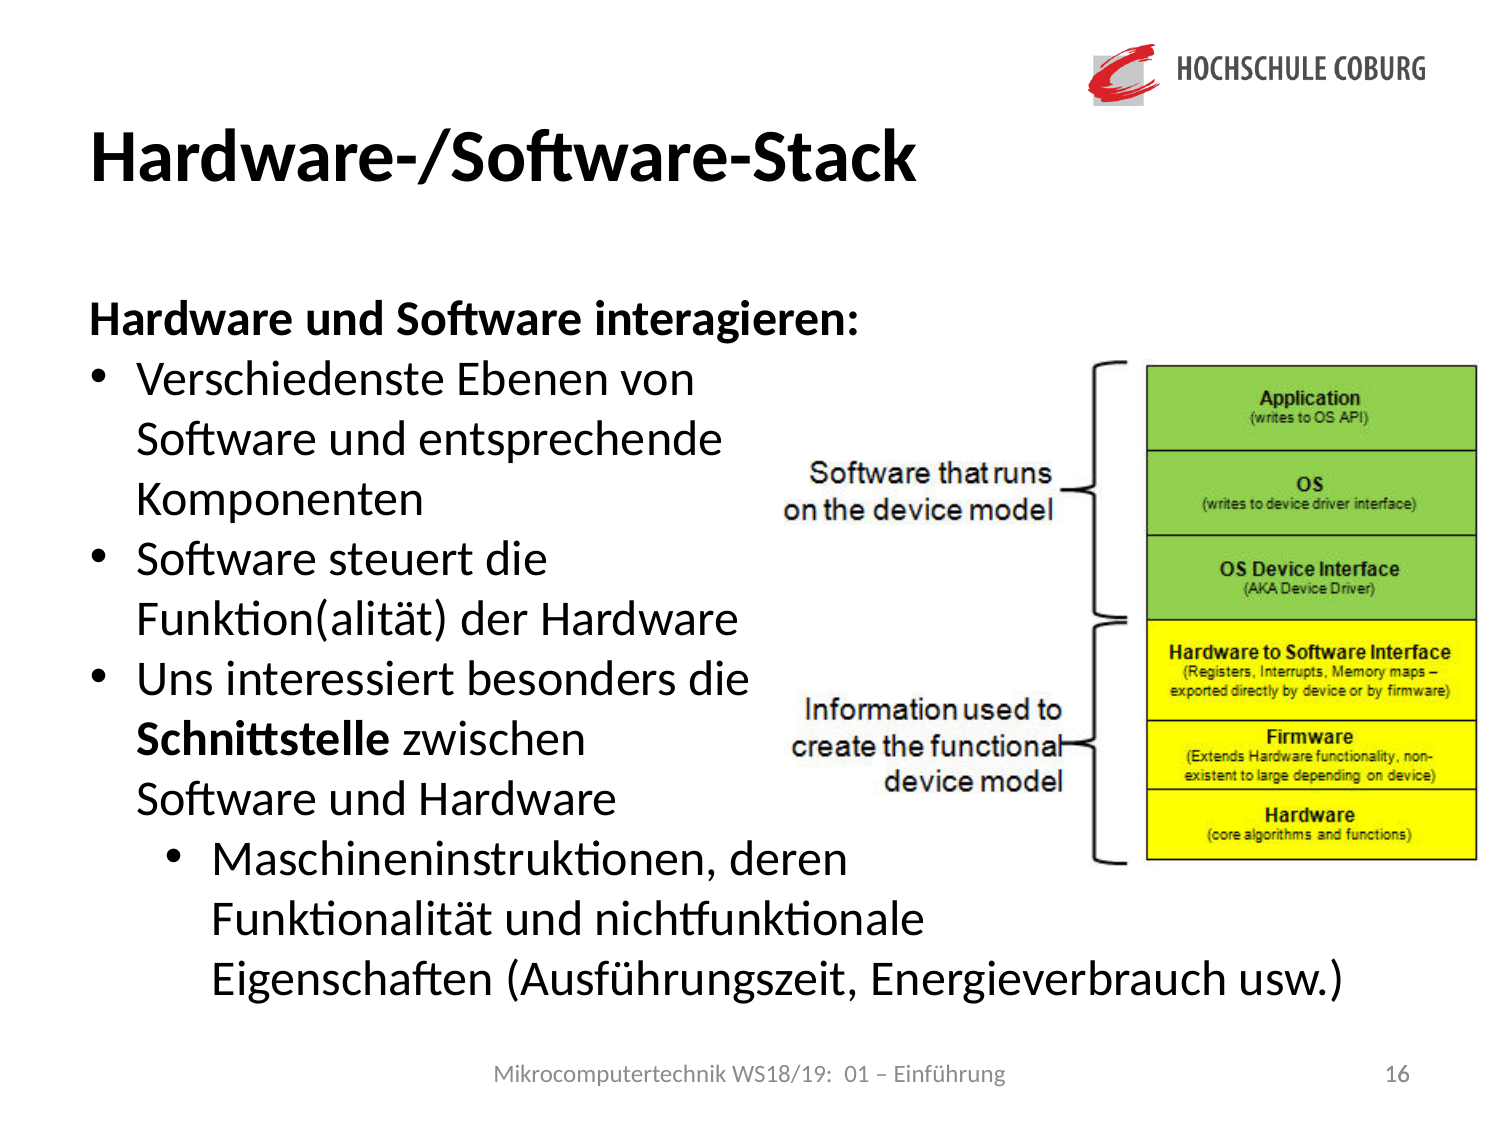

# Hardware-/Software-Stack
Hardware und Software interagieren:
Verschiedenste Ebenen von
Software und entsprechende
Komponenten
Software steuert die
Funktion(alität) der Hardware
Uns interessiert besonders die
Schnittstelle zwischen
Software und Hardware
Maschineninstruktionen, deren
Funktionalität und nichtfunktionale
Eigenschaften (Ausführungszeit, Energieverbrauch usw.)
MCT01: Einführung
16